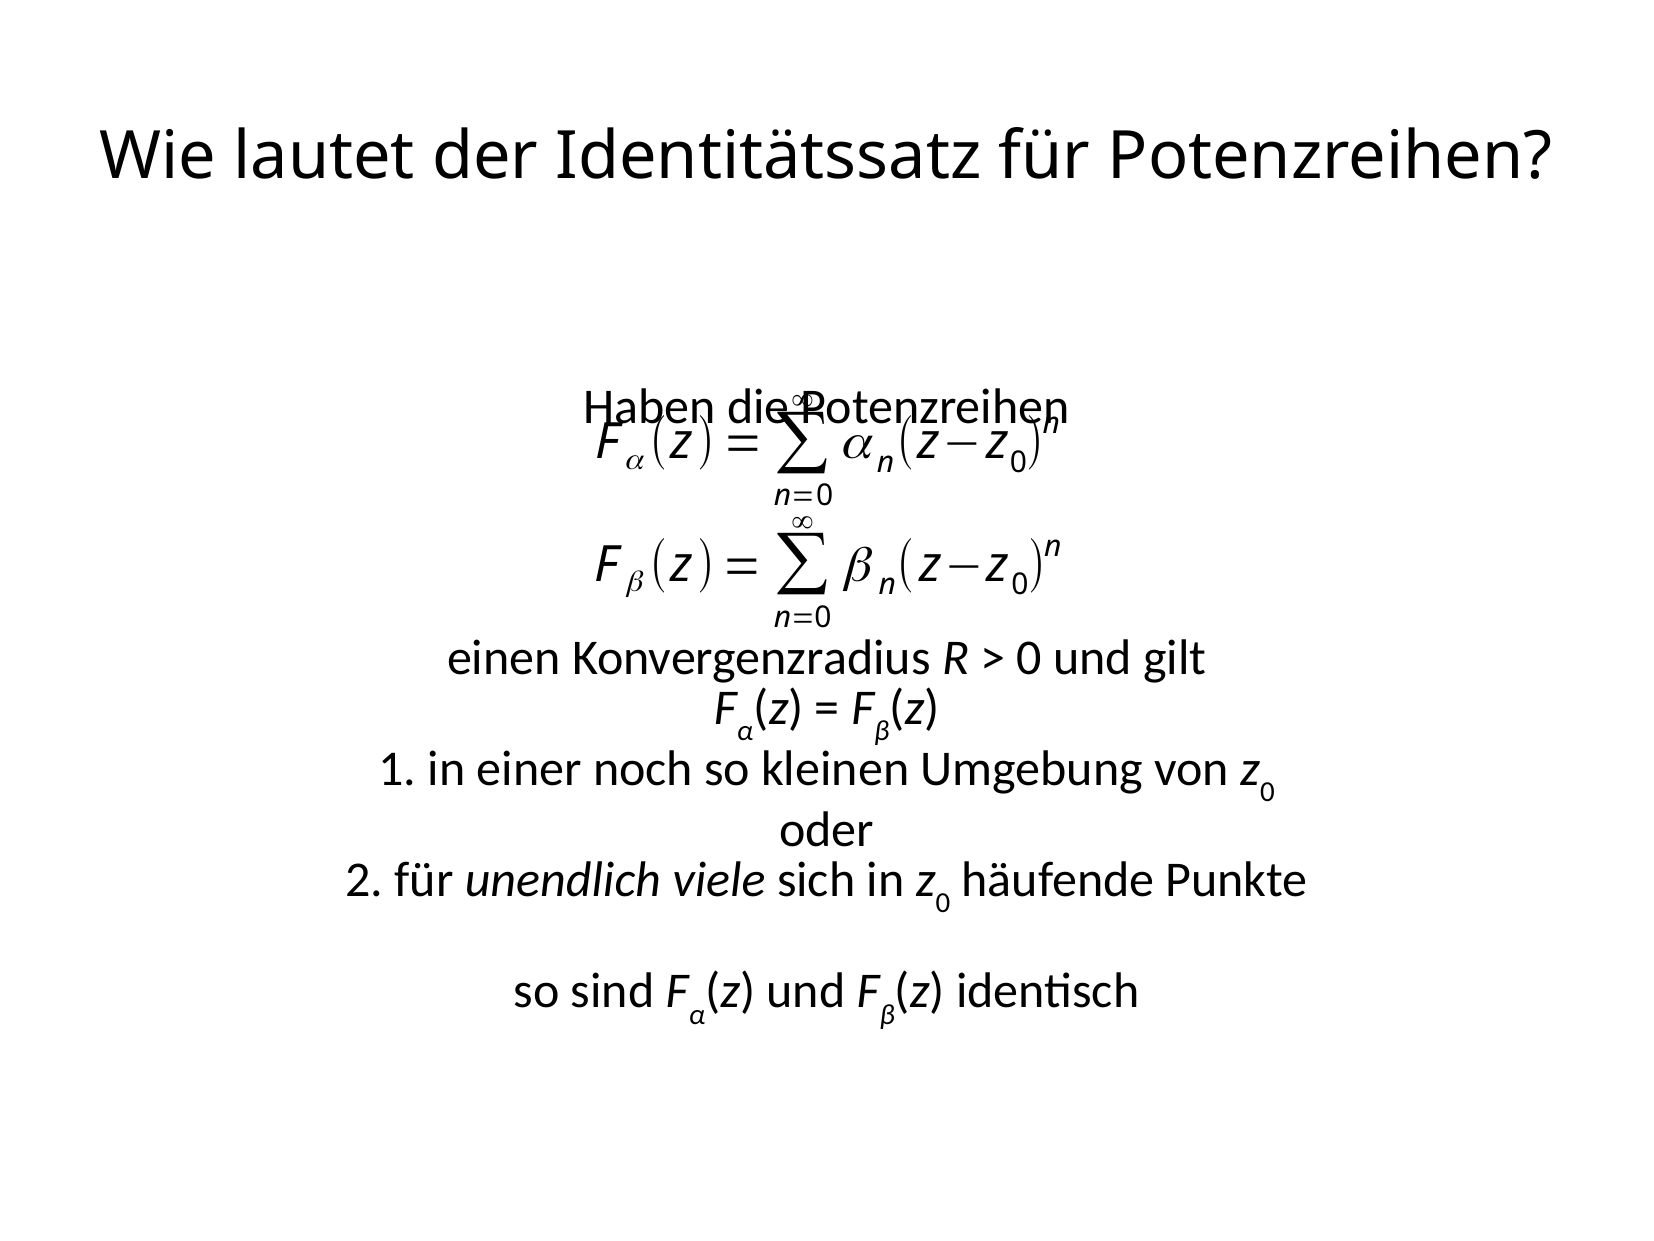

# Wie lautet der Identitätssatz für Potenzreihen?
Haben die Potenzreihen
einen Konvergenzradius R > 0 und gilt
Fα(z) = Fβ(z)
1. in einer noch so kleinen Umgebung von z0
oder
2. für unendlich viele sich in z0 häufende Punkte
so sind Fα(z) und Fβ(z) identisch